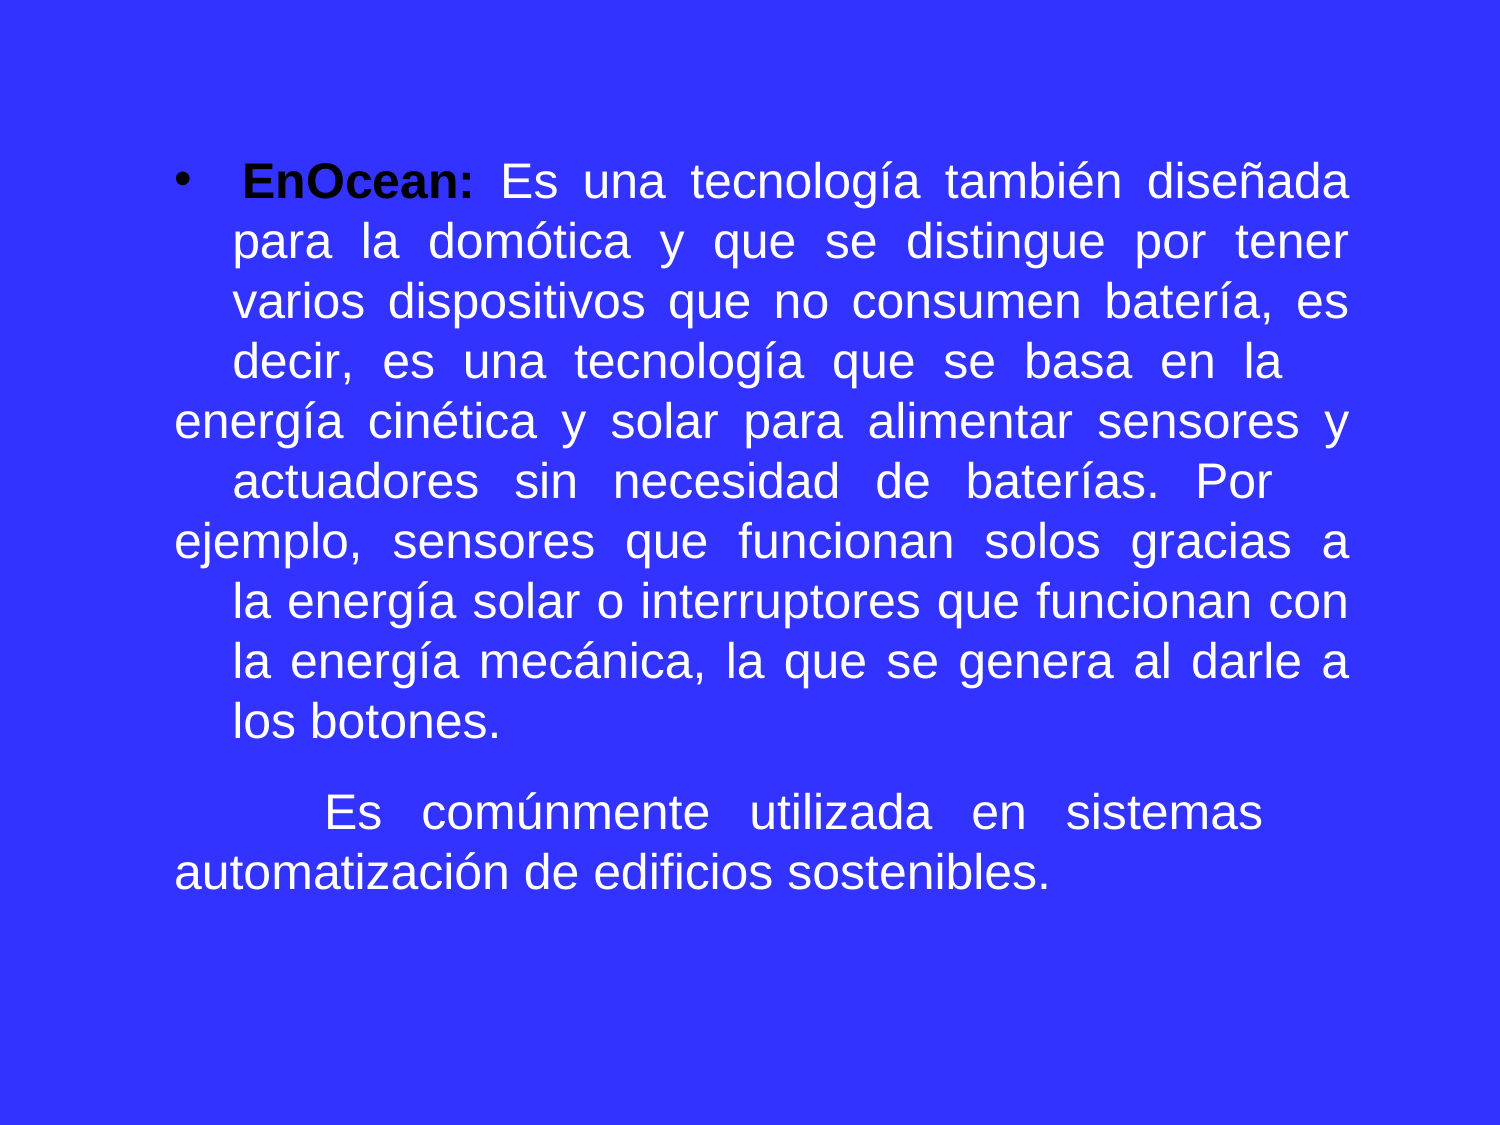

EnOcean: Es una tecnología también diseñada 	para la domótica y que se distingue por tener 	varios dispositivos que no consumen batería, es 	decir, es una tecnología que se basa en la 	energía cinética y solar para alimentar sensores y 	actuadores sin necesidad de baterías. Por 	ejemplo, sensores que funcionan solos gracias a 	la energía solar o interruptores que funcionan con 	la energía mecánica, la que se genera al darle a 	los botones.
		Es comúnmente utilizada en sistemas 	automatización de edificios sostenibles.